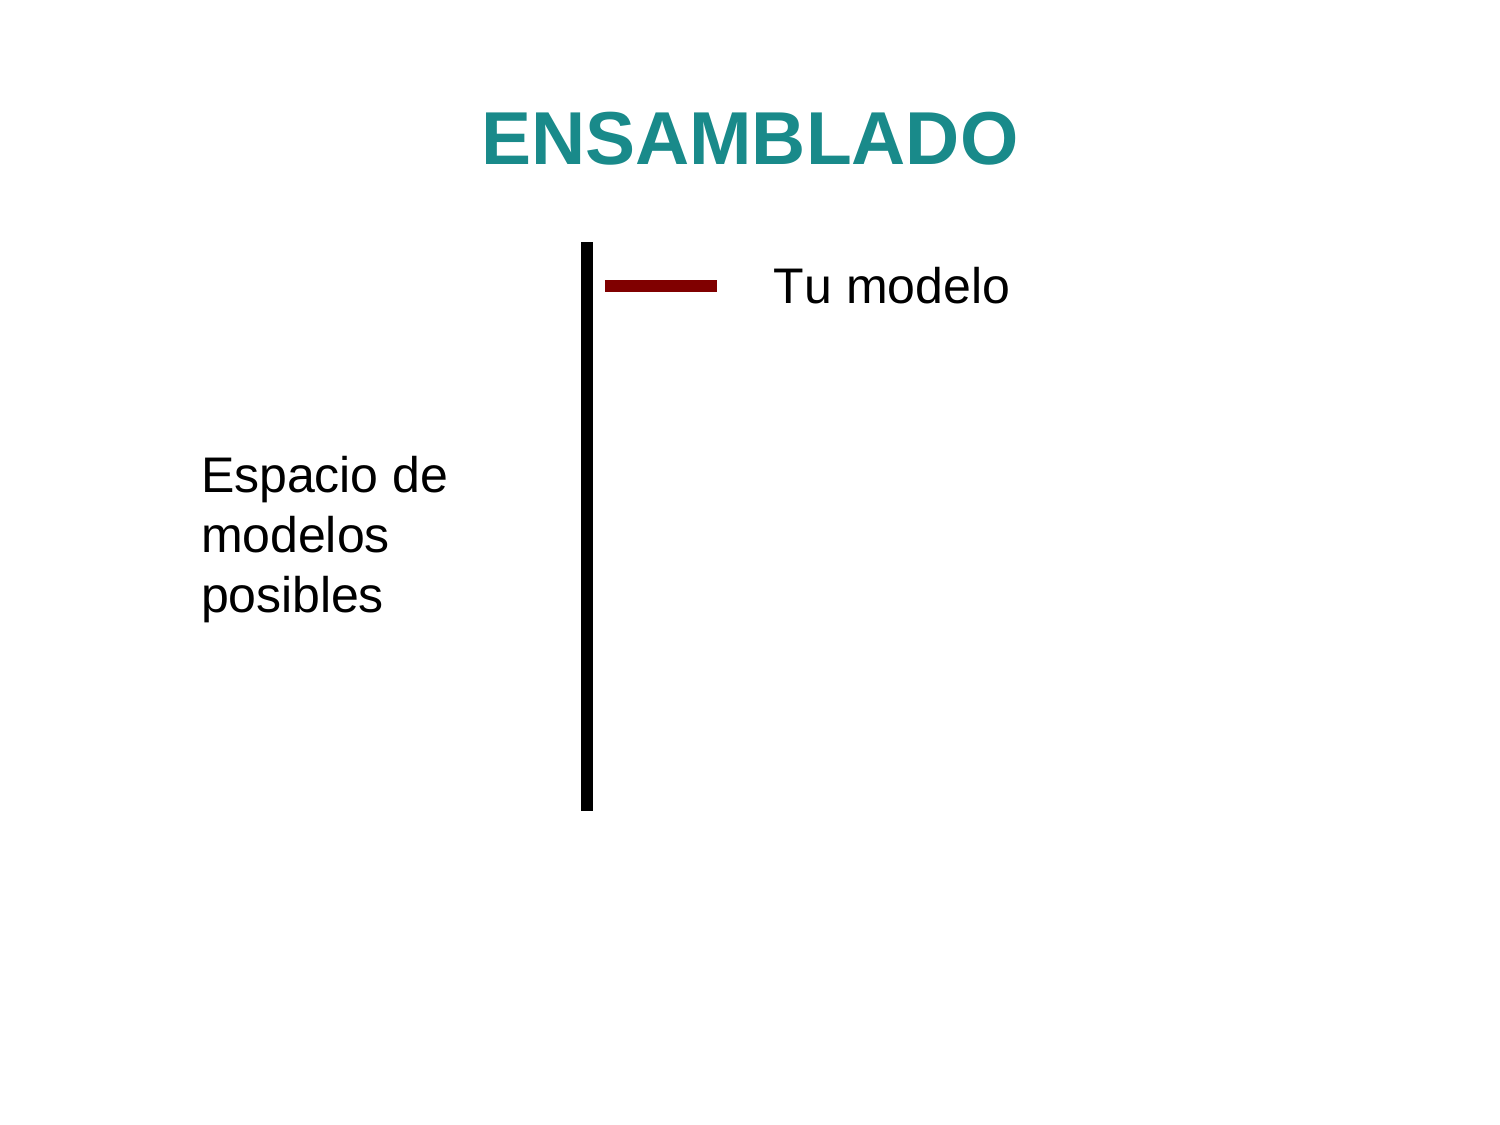

# ENSAMBLADO
Tu modelo
Espacio de modelos posibles